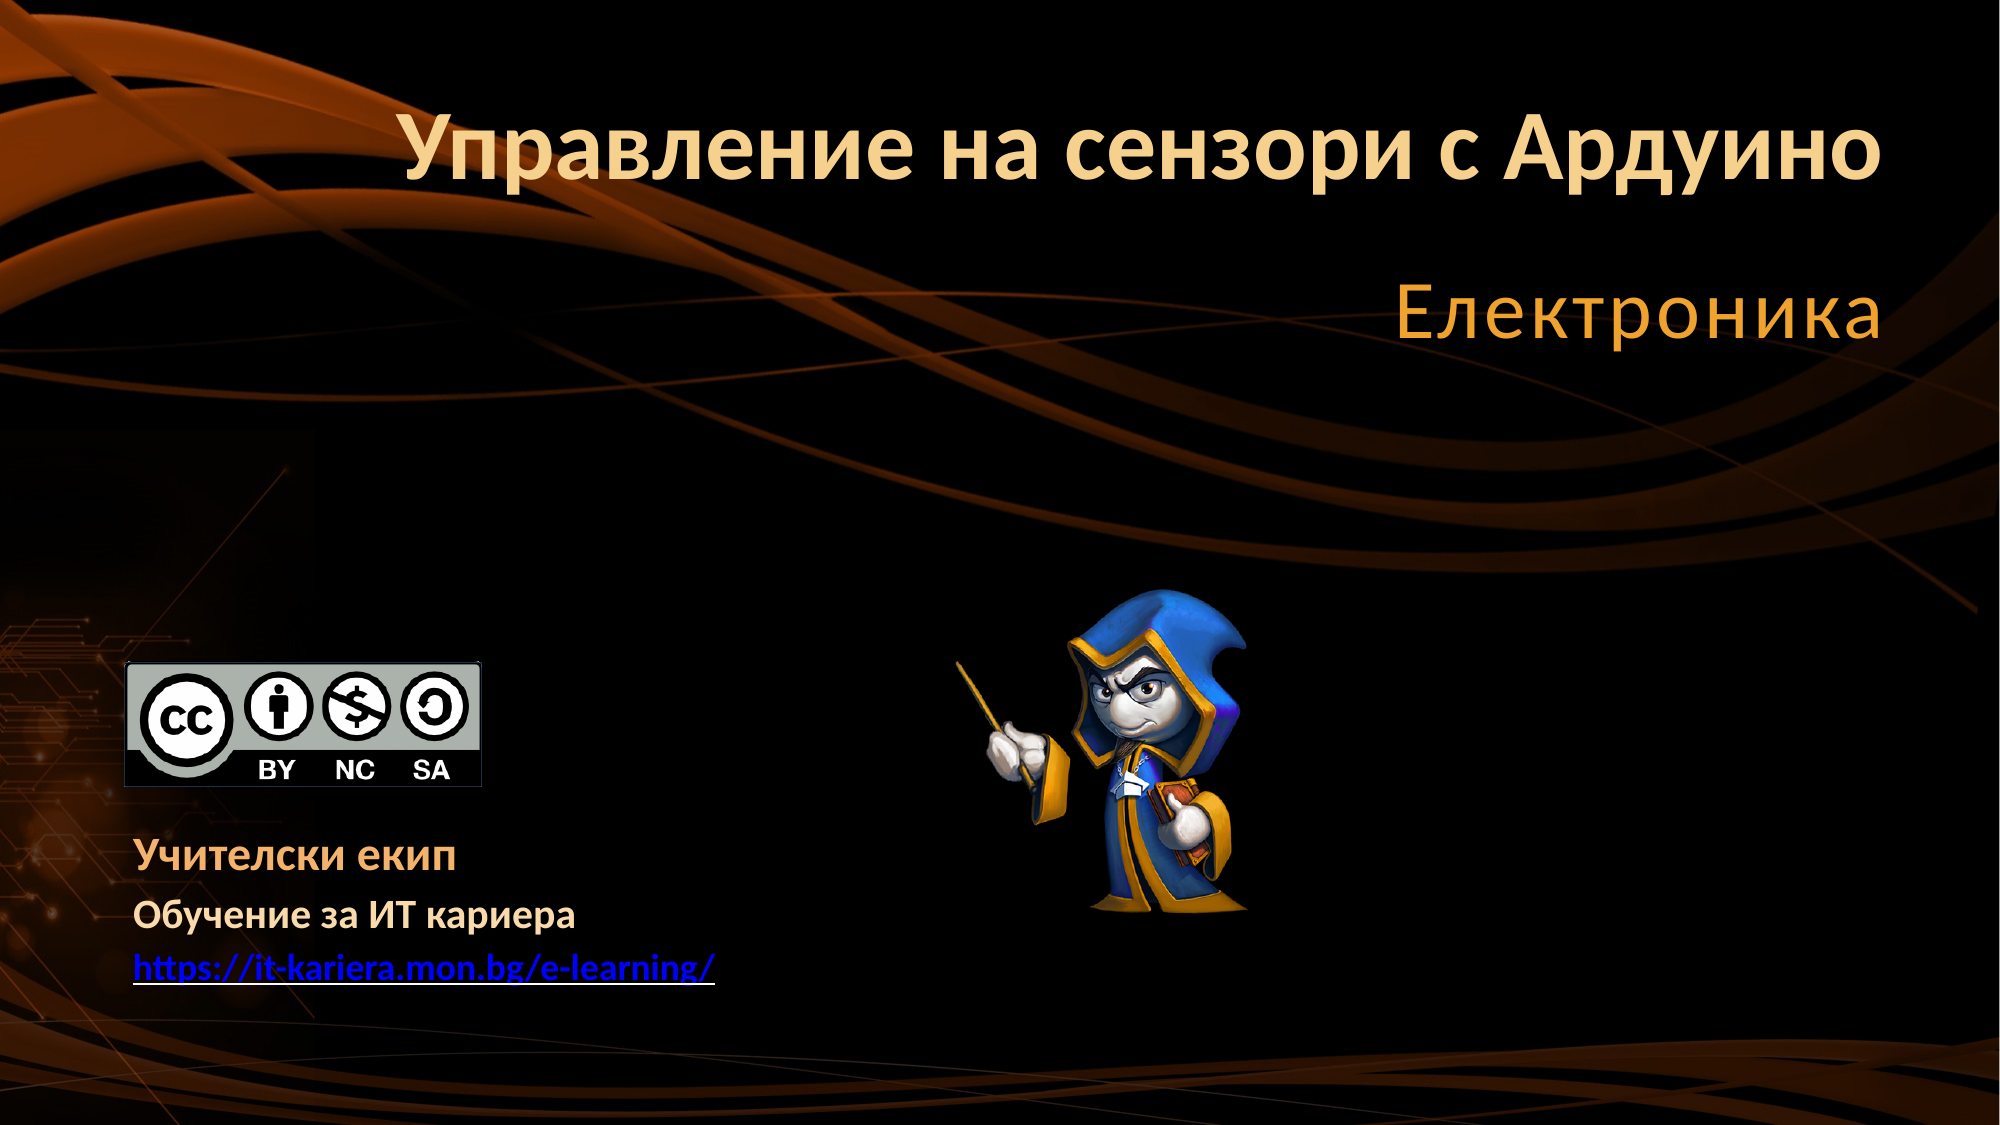

Управление на сензори с Ардуино
Електроника
Учителски екип
Обучение за ИТ кариера
https://it-kariera.mon.bg/e-learning/